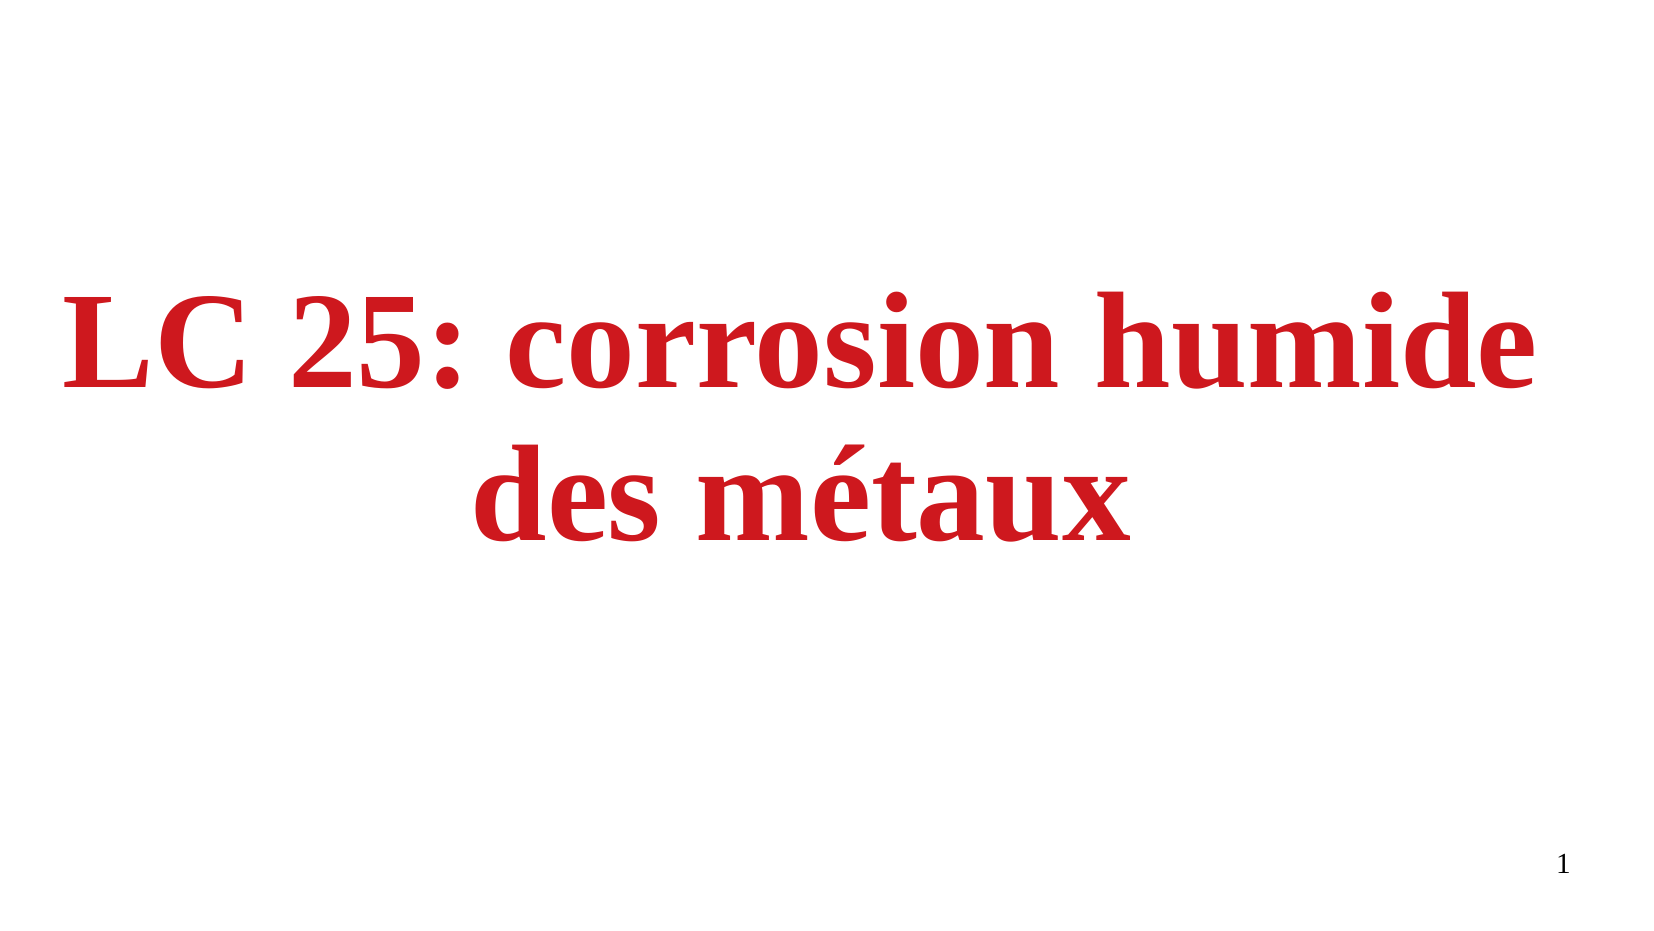

# LC 25: corrosion humide des métaux
1